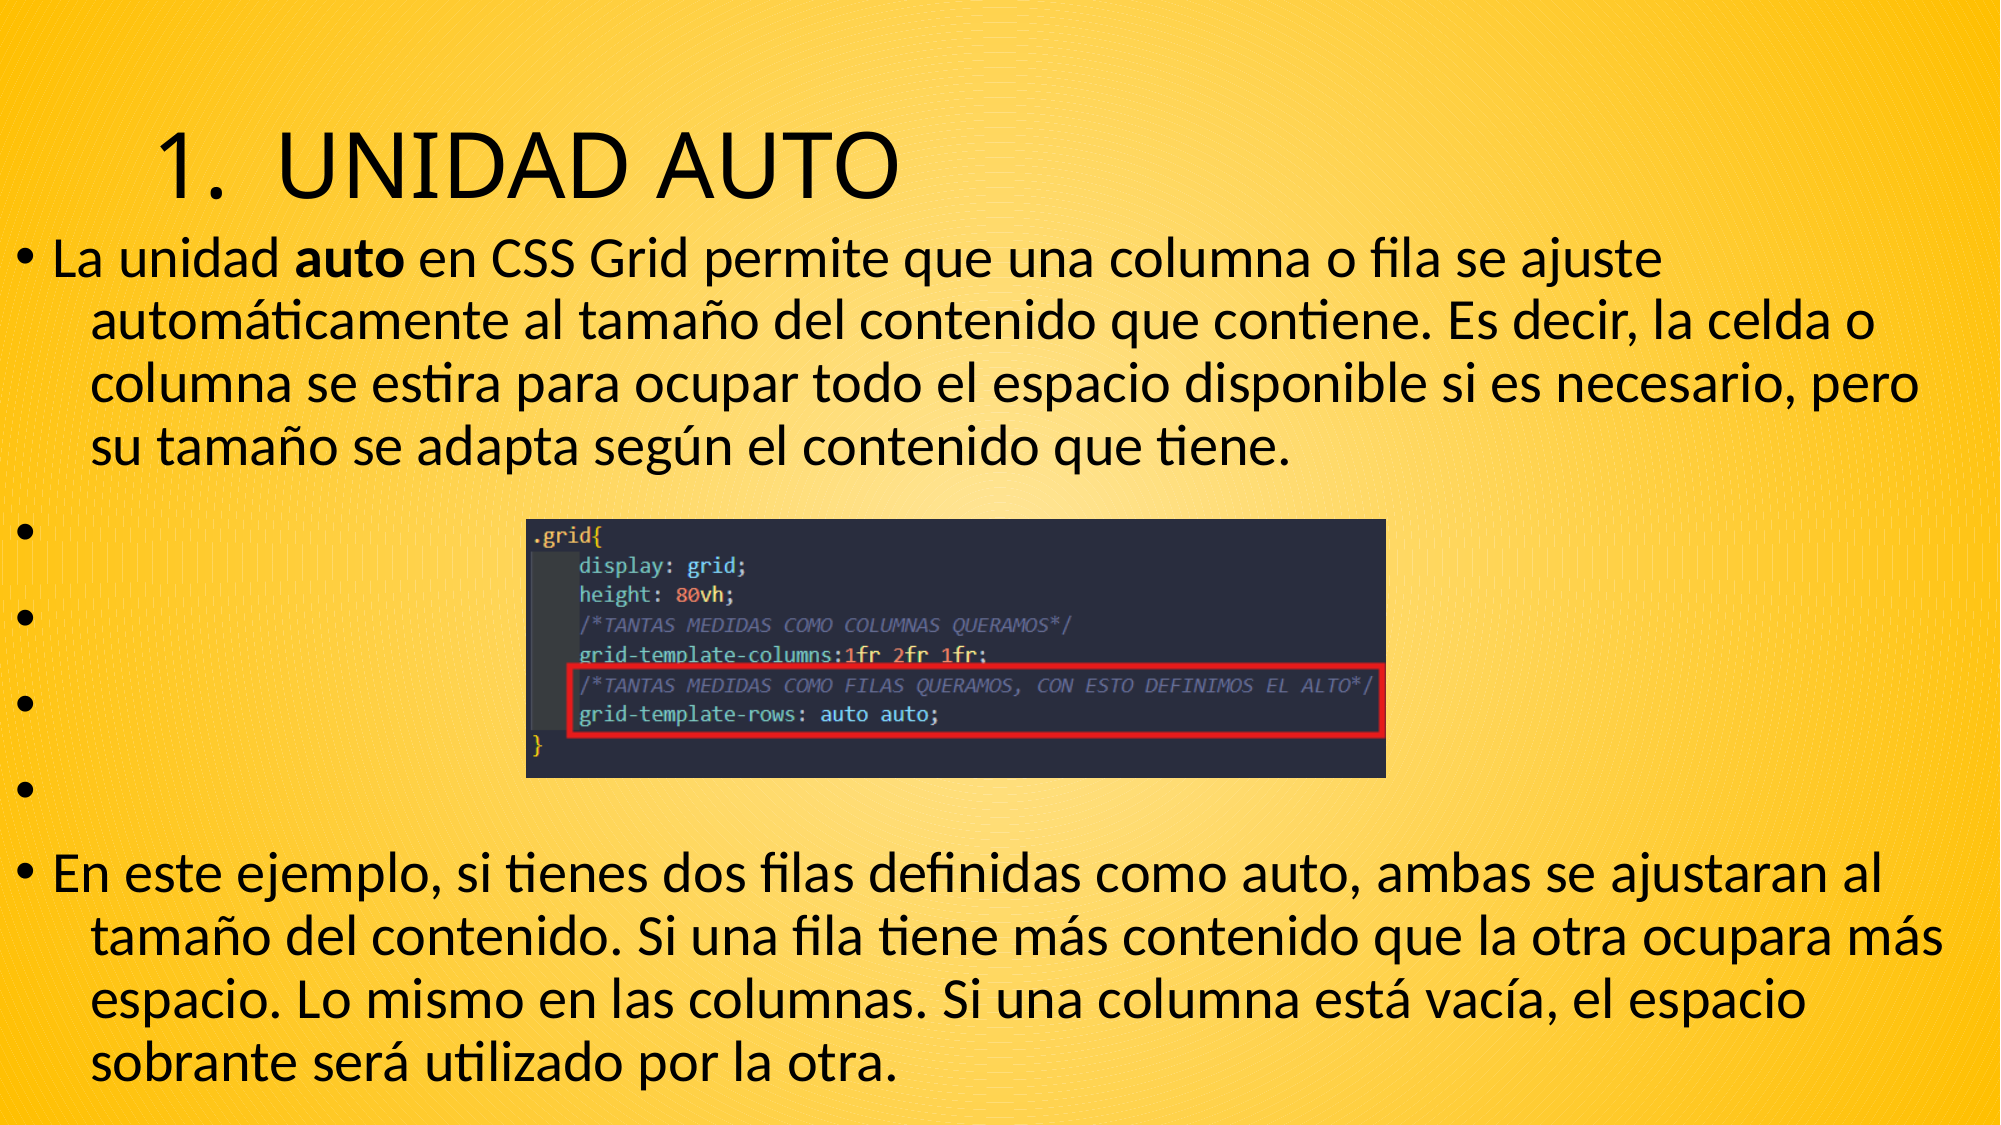

# UNIDAD AUTO
La unidad auto en CSS Grid permite que una columna o fila se ajuste automáticamente al tamaño del contenido que contiene. Es decir, la celda o columna se estira para ocupar todo el espacio disponible si es necesario, pero su tamaño se adapta según el contenido que tiene.
En este ejemplo, si tienes dos filas definidas como auto, ambas se ajustaran al tamaño del contenido. Si una fila tiene más contenido que la otra ocupara más espacio. Lo mismo en las columnas. Si una columna está vacía, el espacio sobrante será utilizado por la otra.